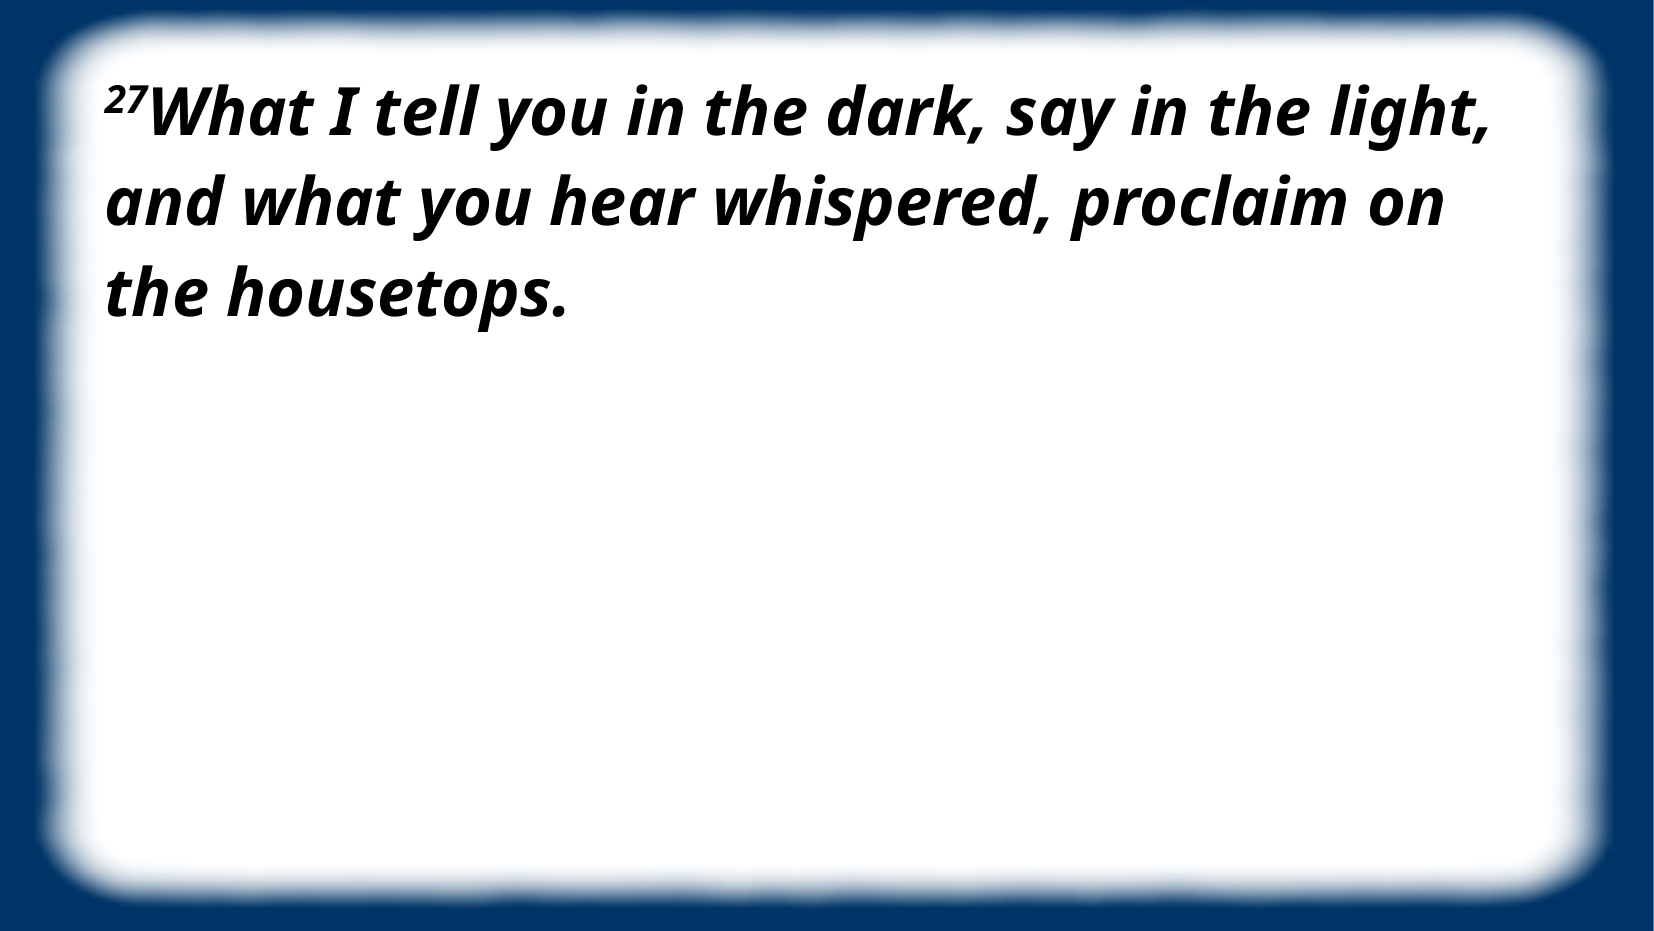

27What I tell you in the dark, say in the light, and what you hear whispered, proclaim on the housetops.